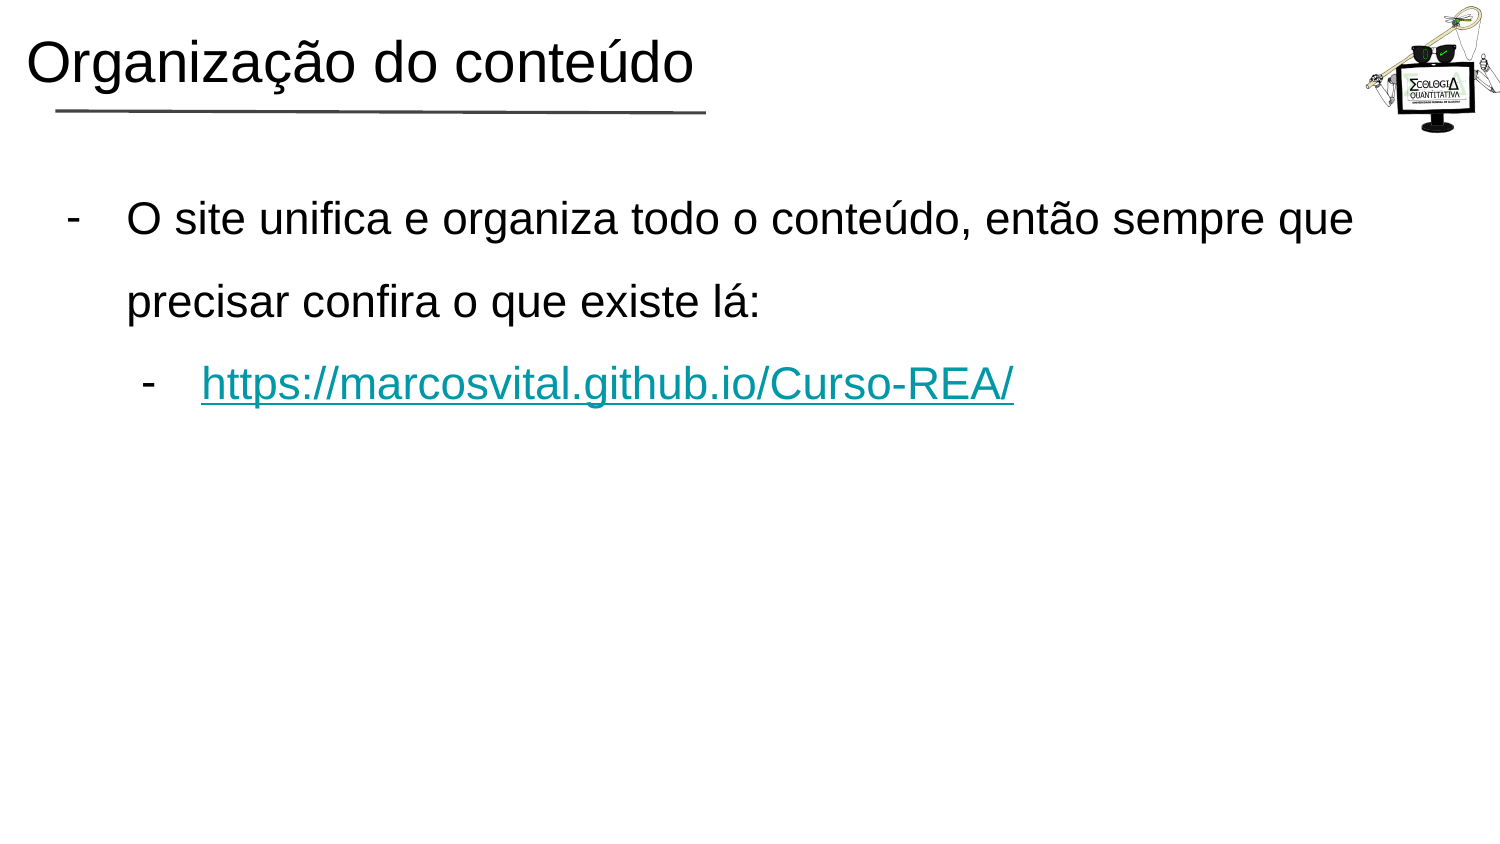

Organização do conteúdo
O site unifica e organiza todo o conteúdo, então sempre que precisar confira o que existe lá:
https://marcosvital.github.io/Curso-REA/